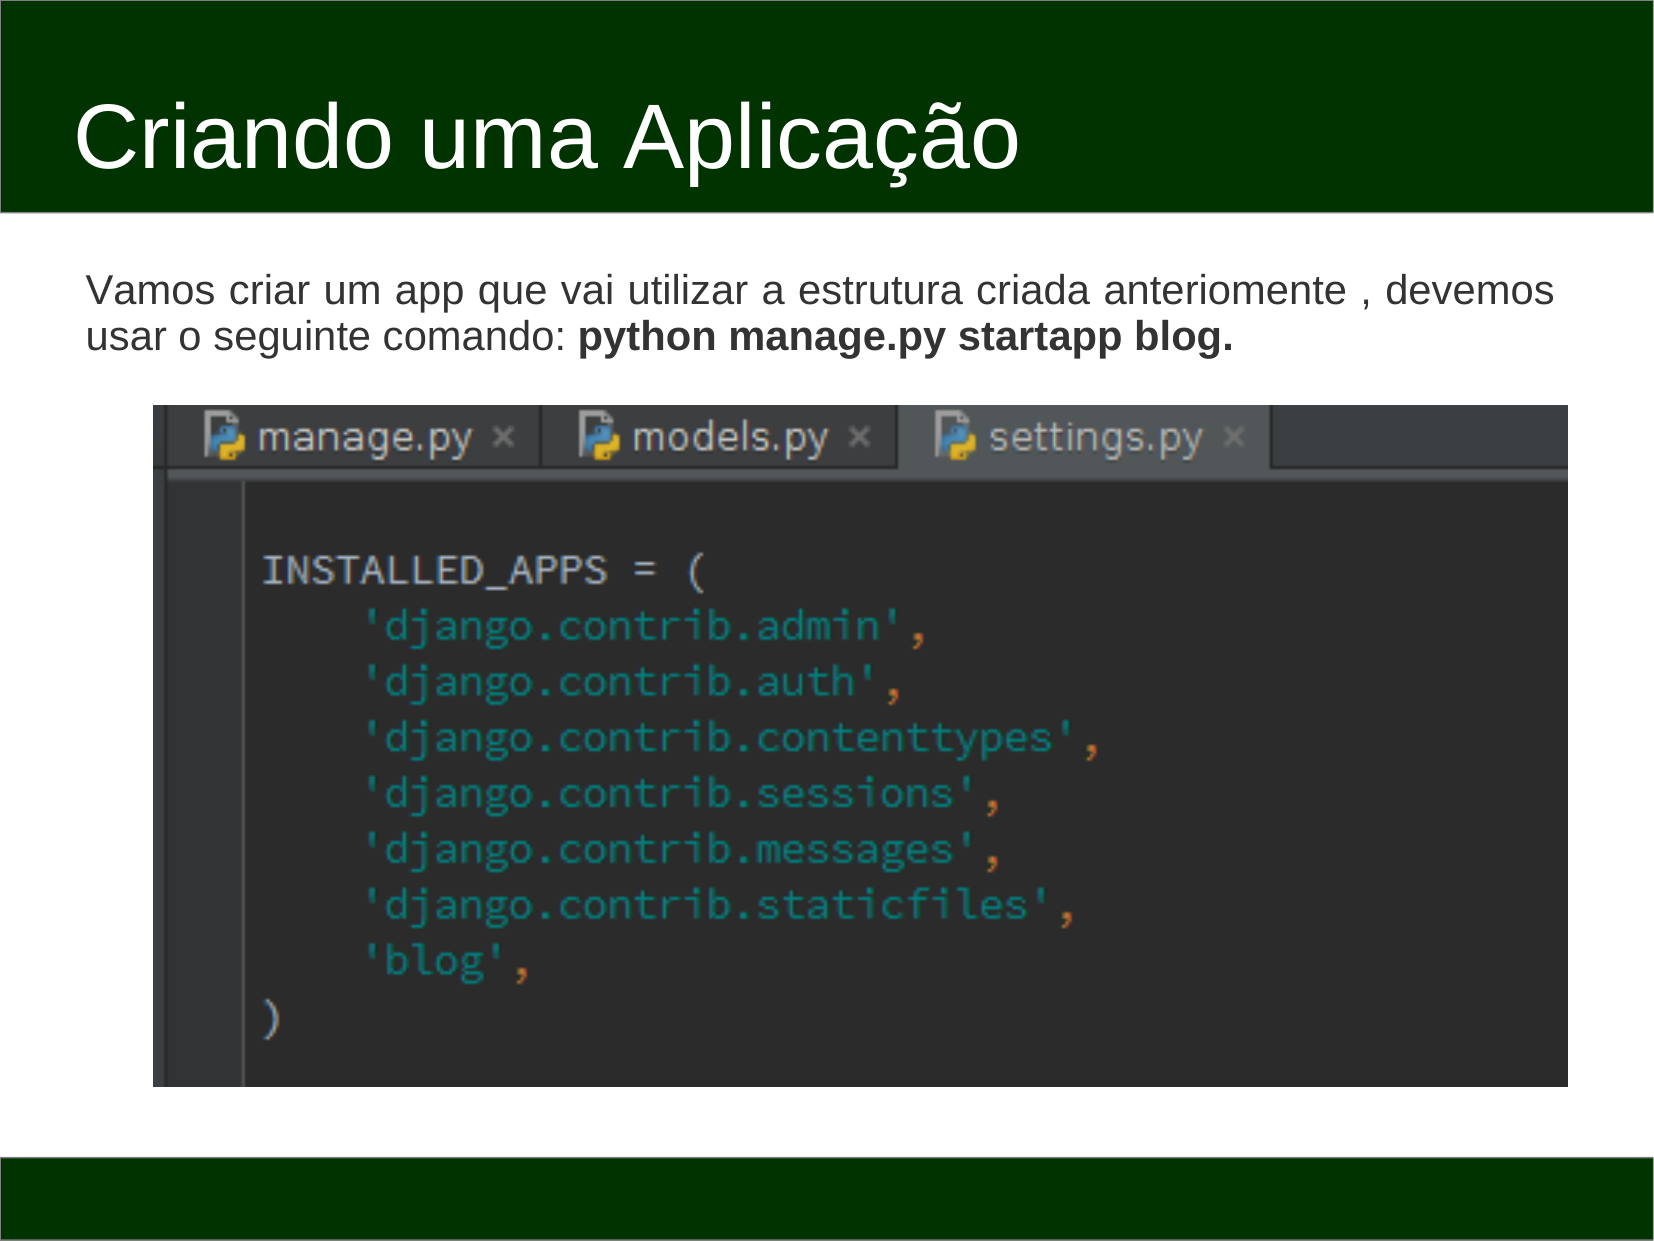

Criando uma Aplicação
Vamos criar um app que vai utilizar a estrutura criada anteriomente , devemos usar o seguinte comando: python manage.py startapp blog.